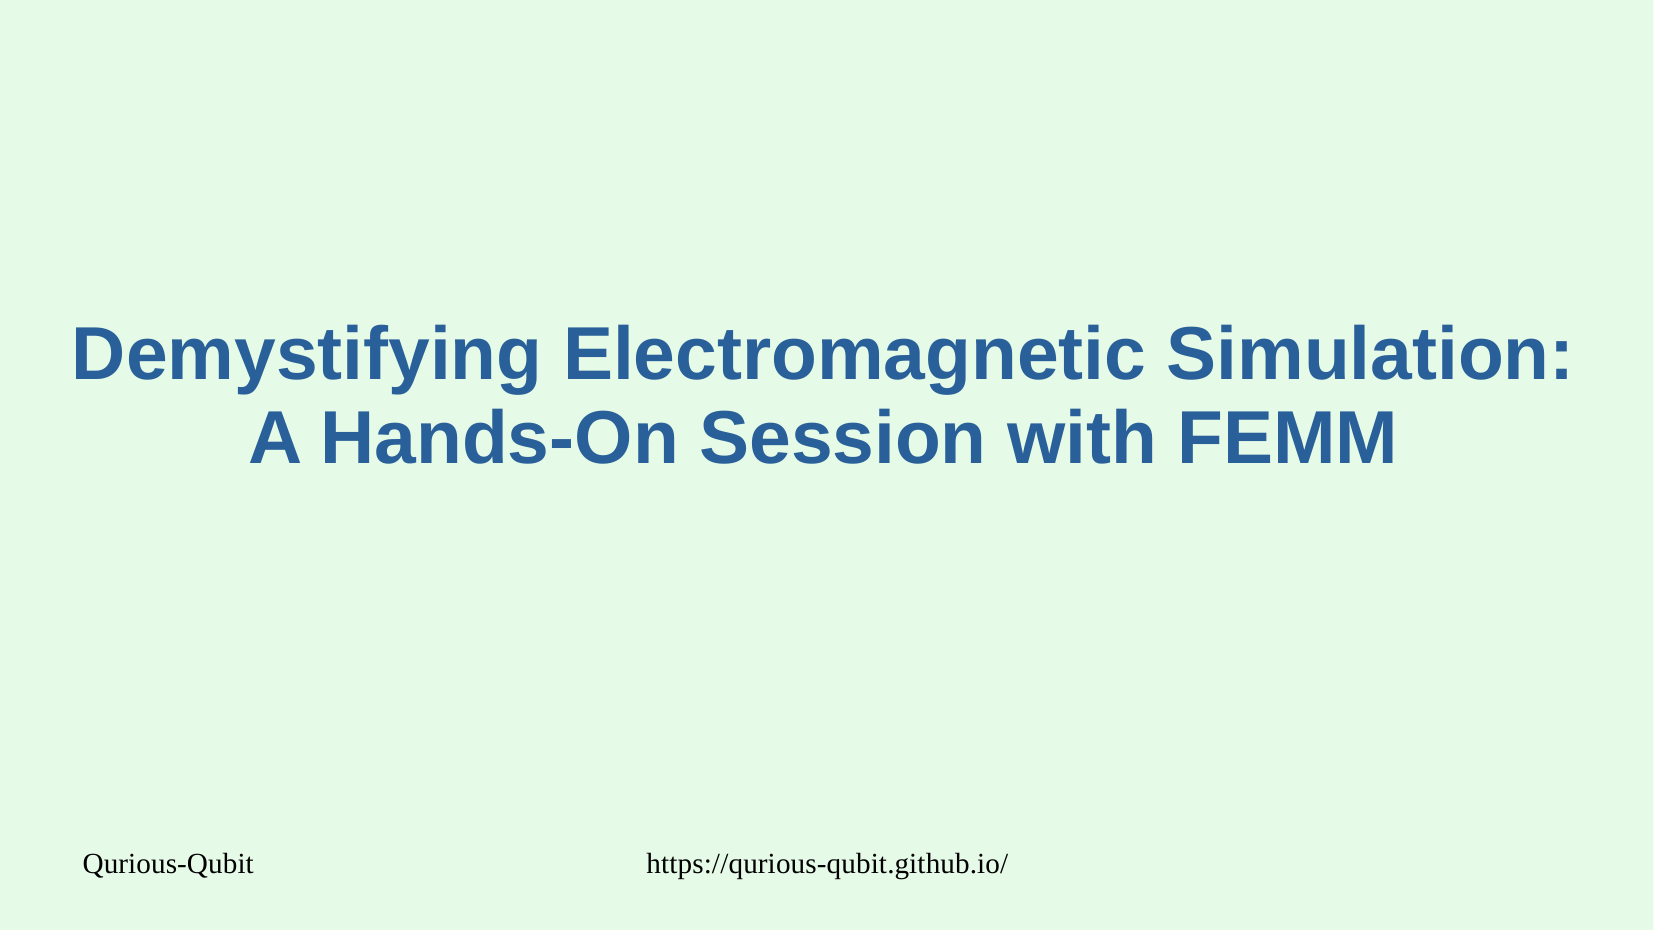

# Demystifying Electromagnetic Simulation: A Hands-On Session with FEMM
Qurious-Qubit
https://qurious-qubit.github.io/